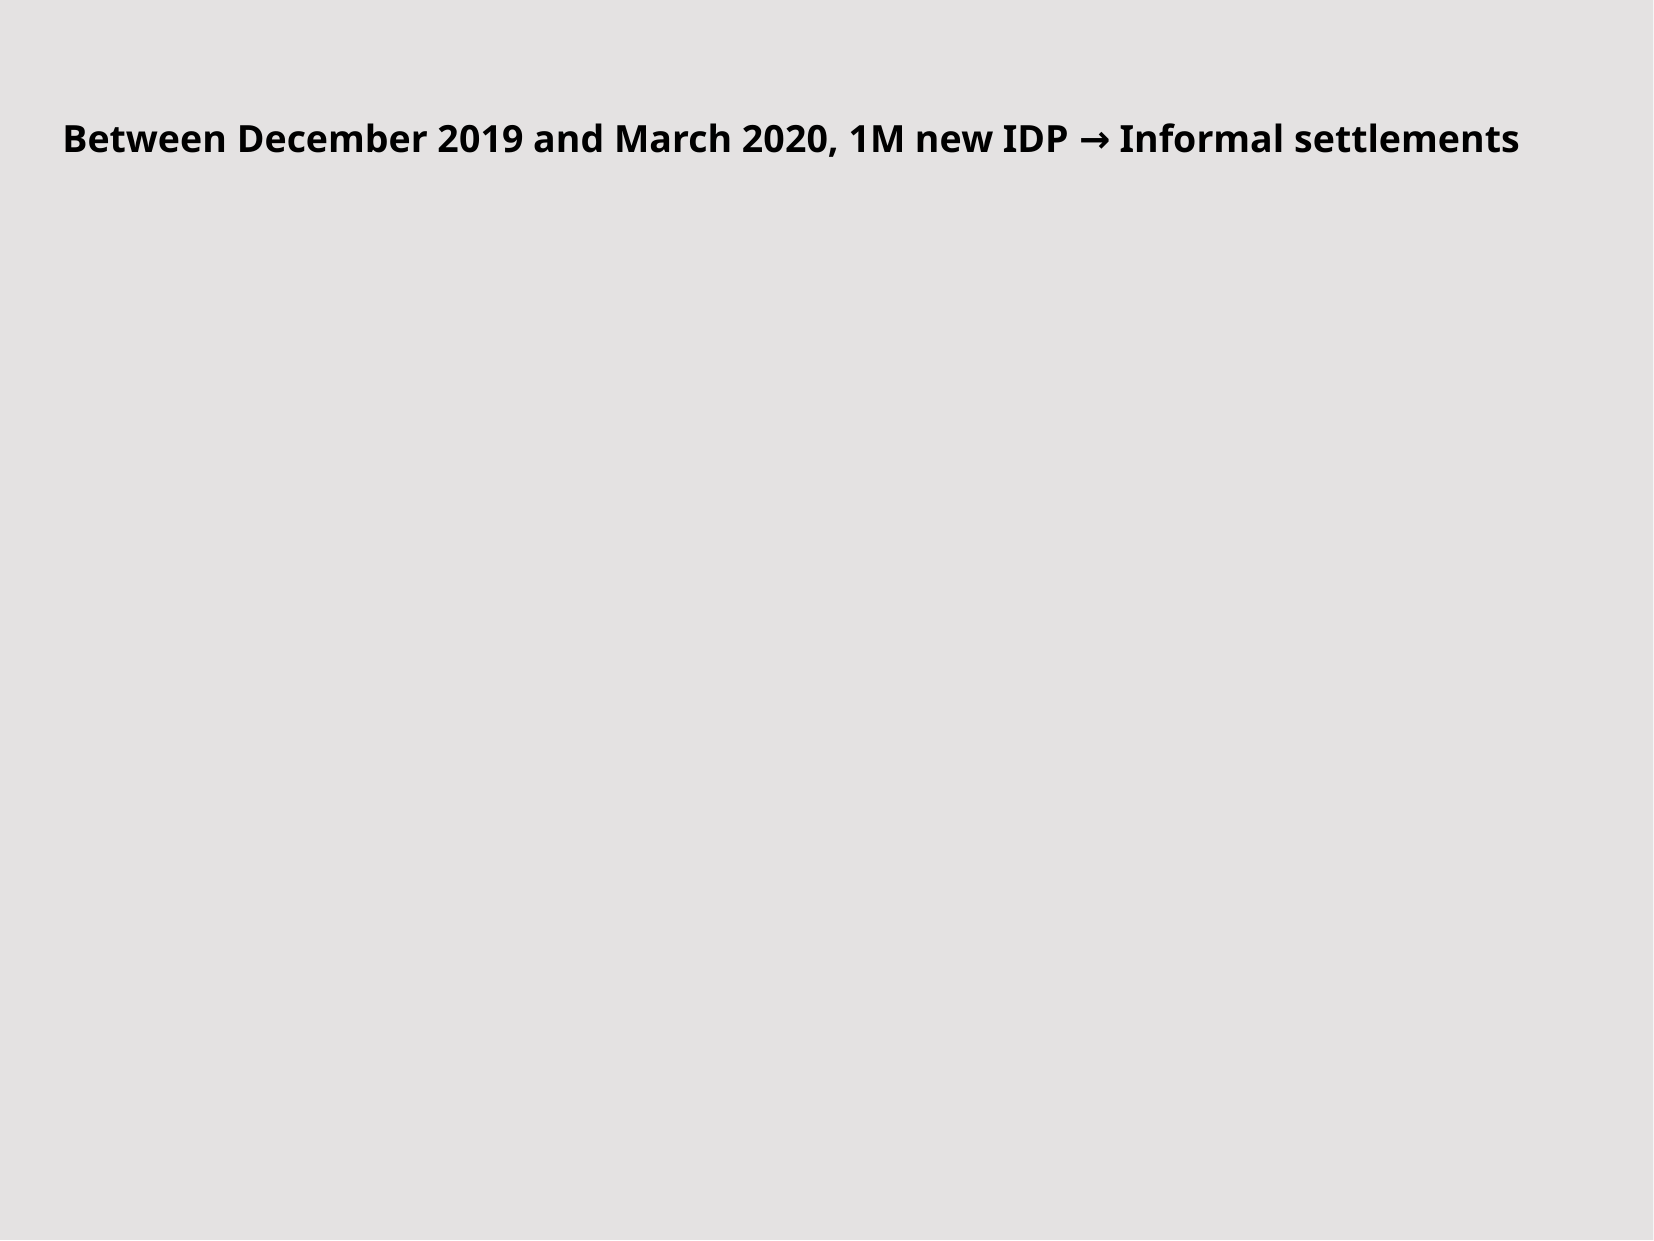

Between December 2019 and March 2020, 1M new IDP → Informal settlements